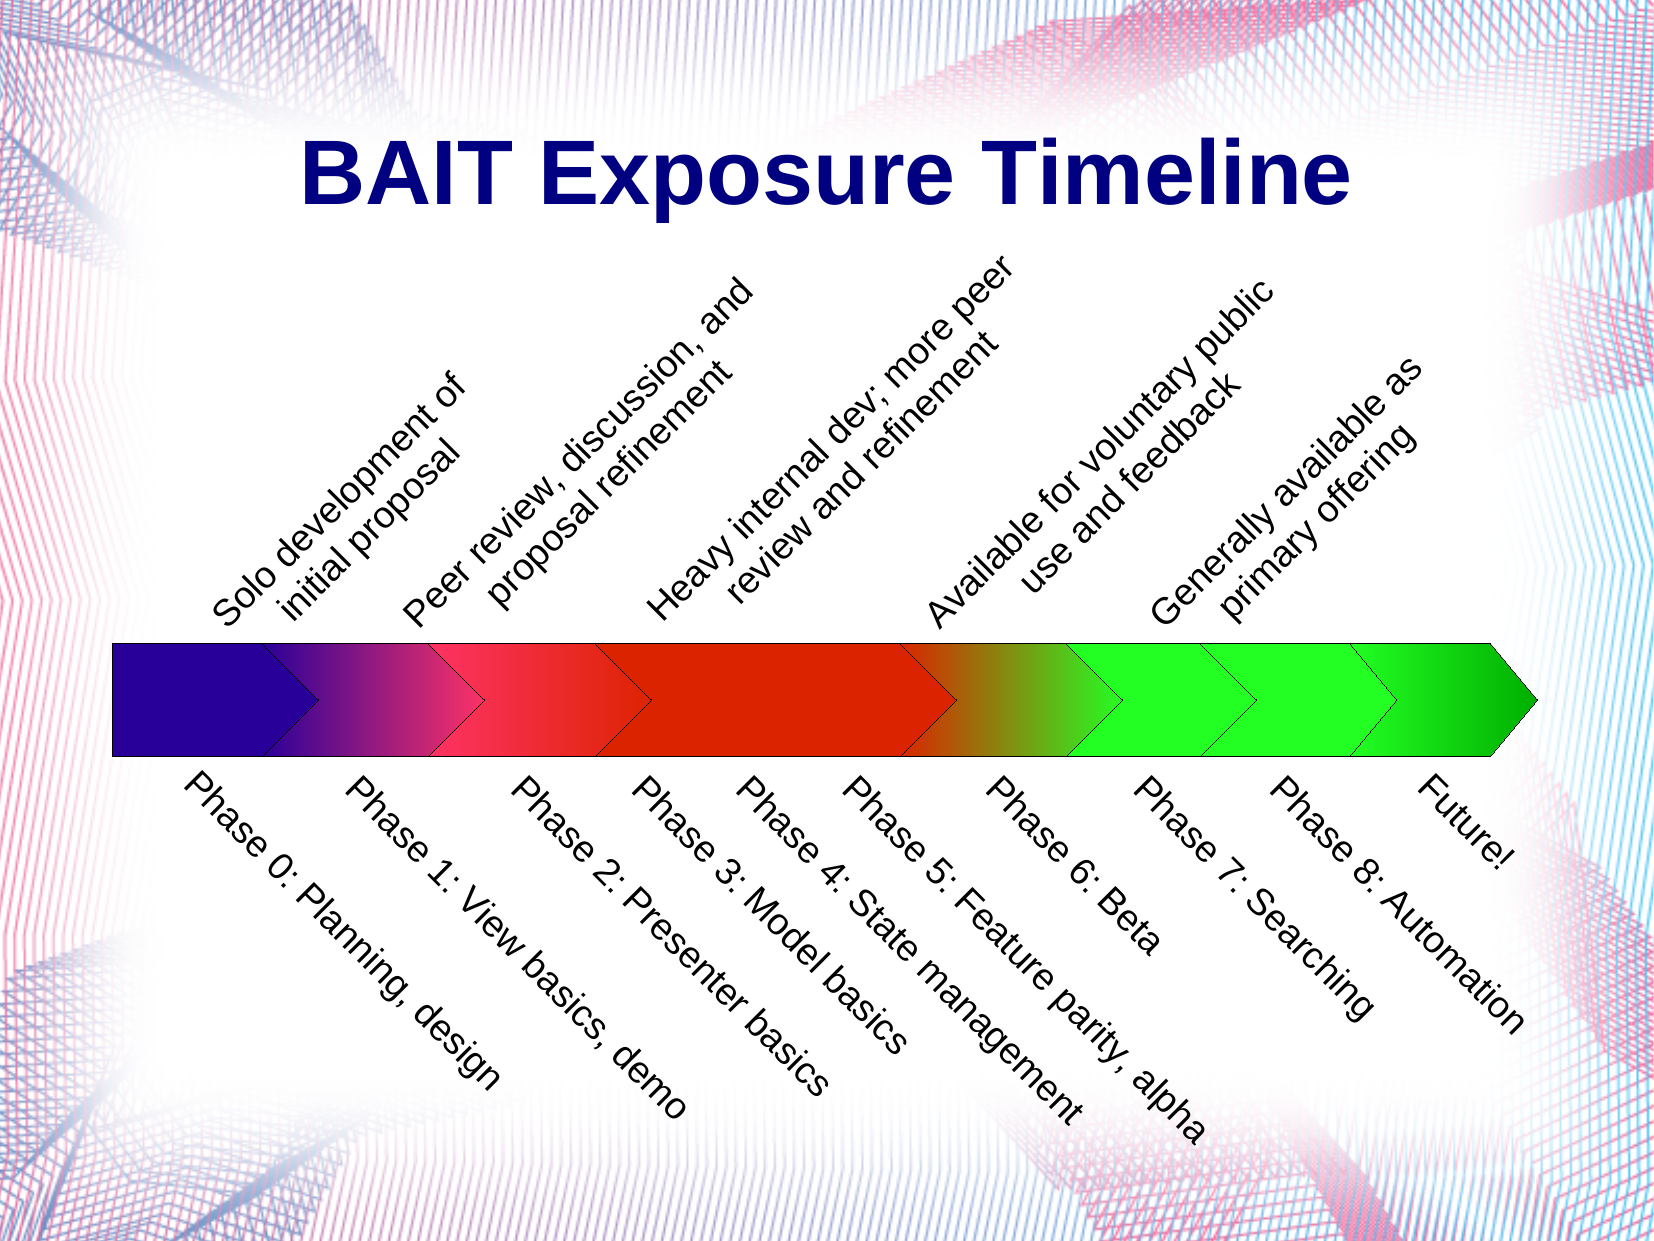

# BAIT Exposure Timeline
Heavy internal dev; more peer
review and refinement
Peer review, discussion, and
proposal refinement
Available for voluntary public
use and feedback
Generally available as
primary offering
Solo development of
initial proposal
Future!
Phase 6: Beta
Phase 7: Searching
Phase 8: Automation
Phase 3: Model basics
Phase 0: Planning, design
Phase 2: Presenter basics
Phase 1: View basics, demo
Phase 4: State management
Phase 5: Feature parity, alpha